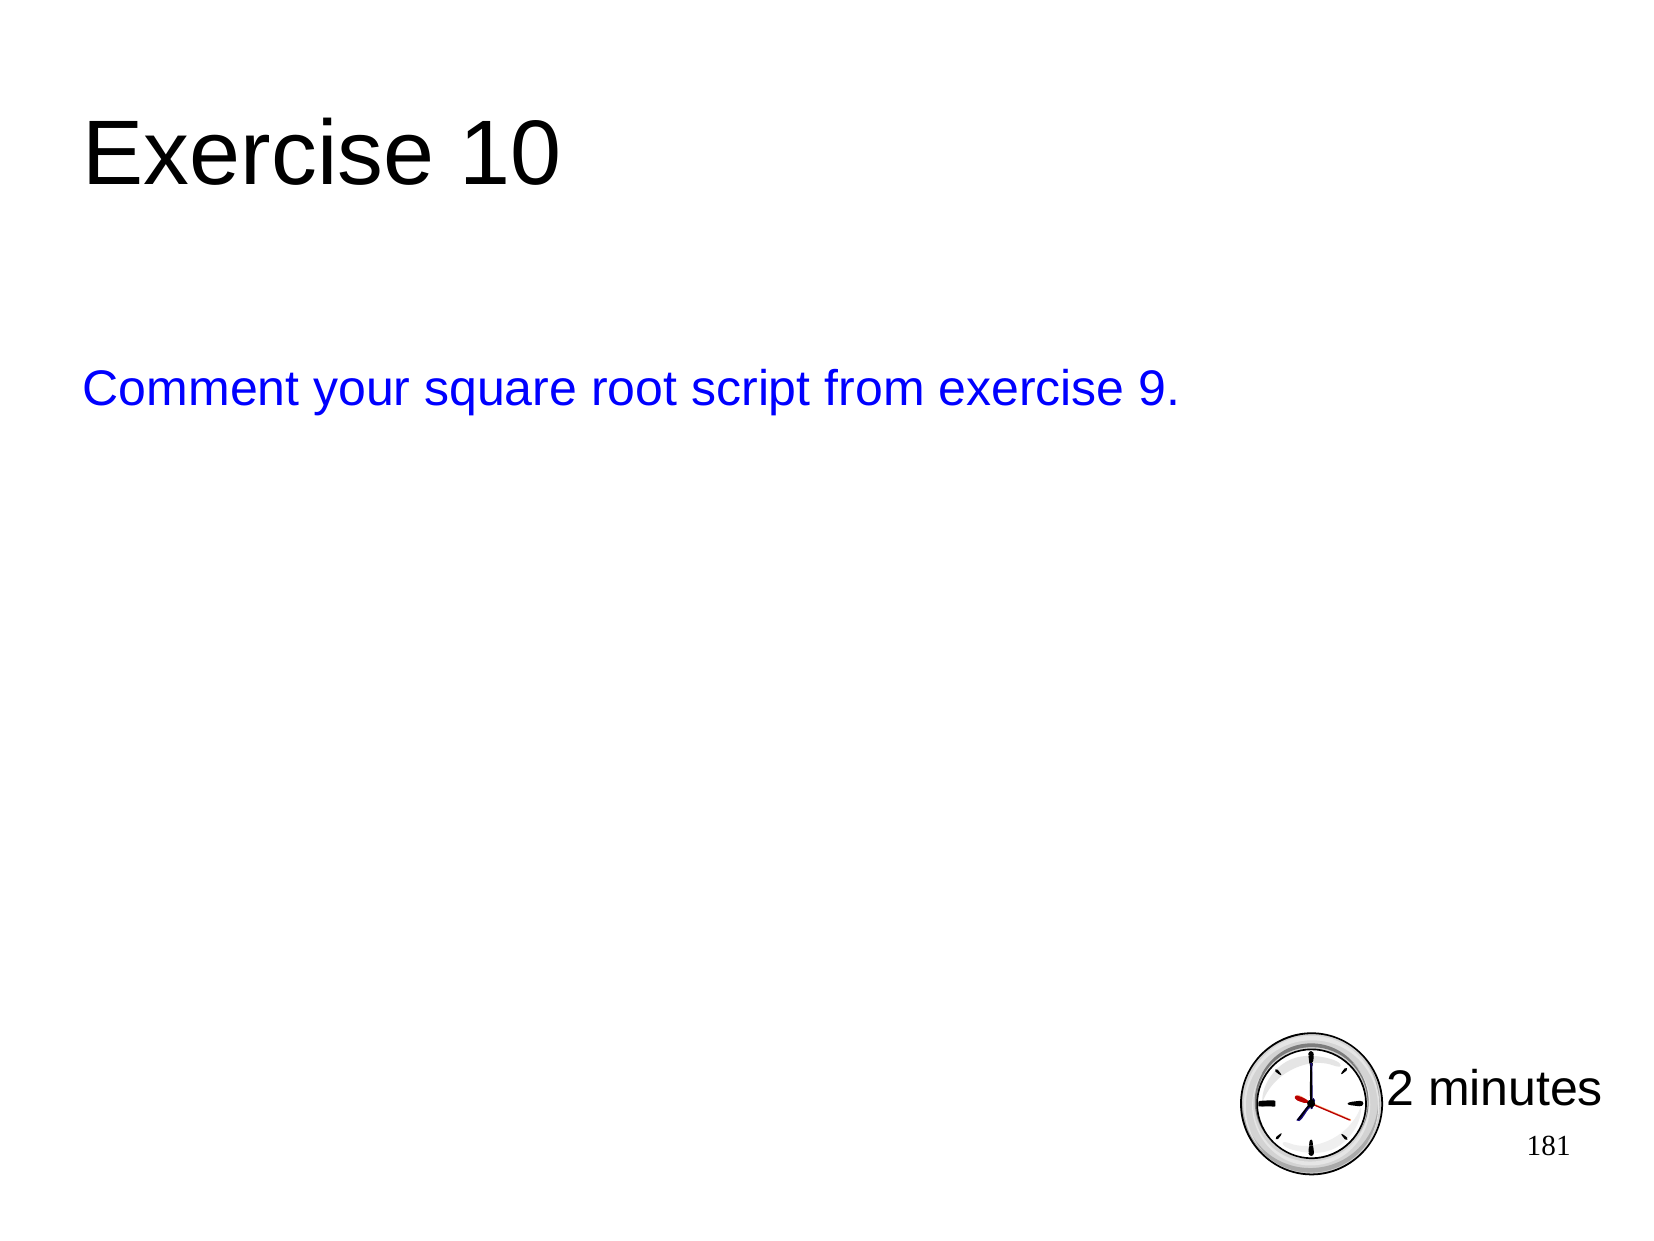

# Exercise 10
Comment your square root script from exercise 9.
2 minutes
181